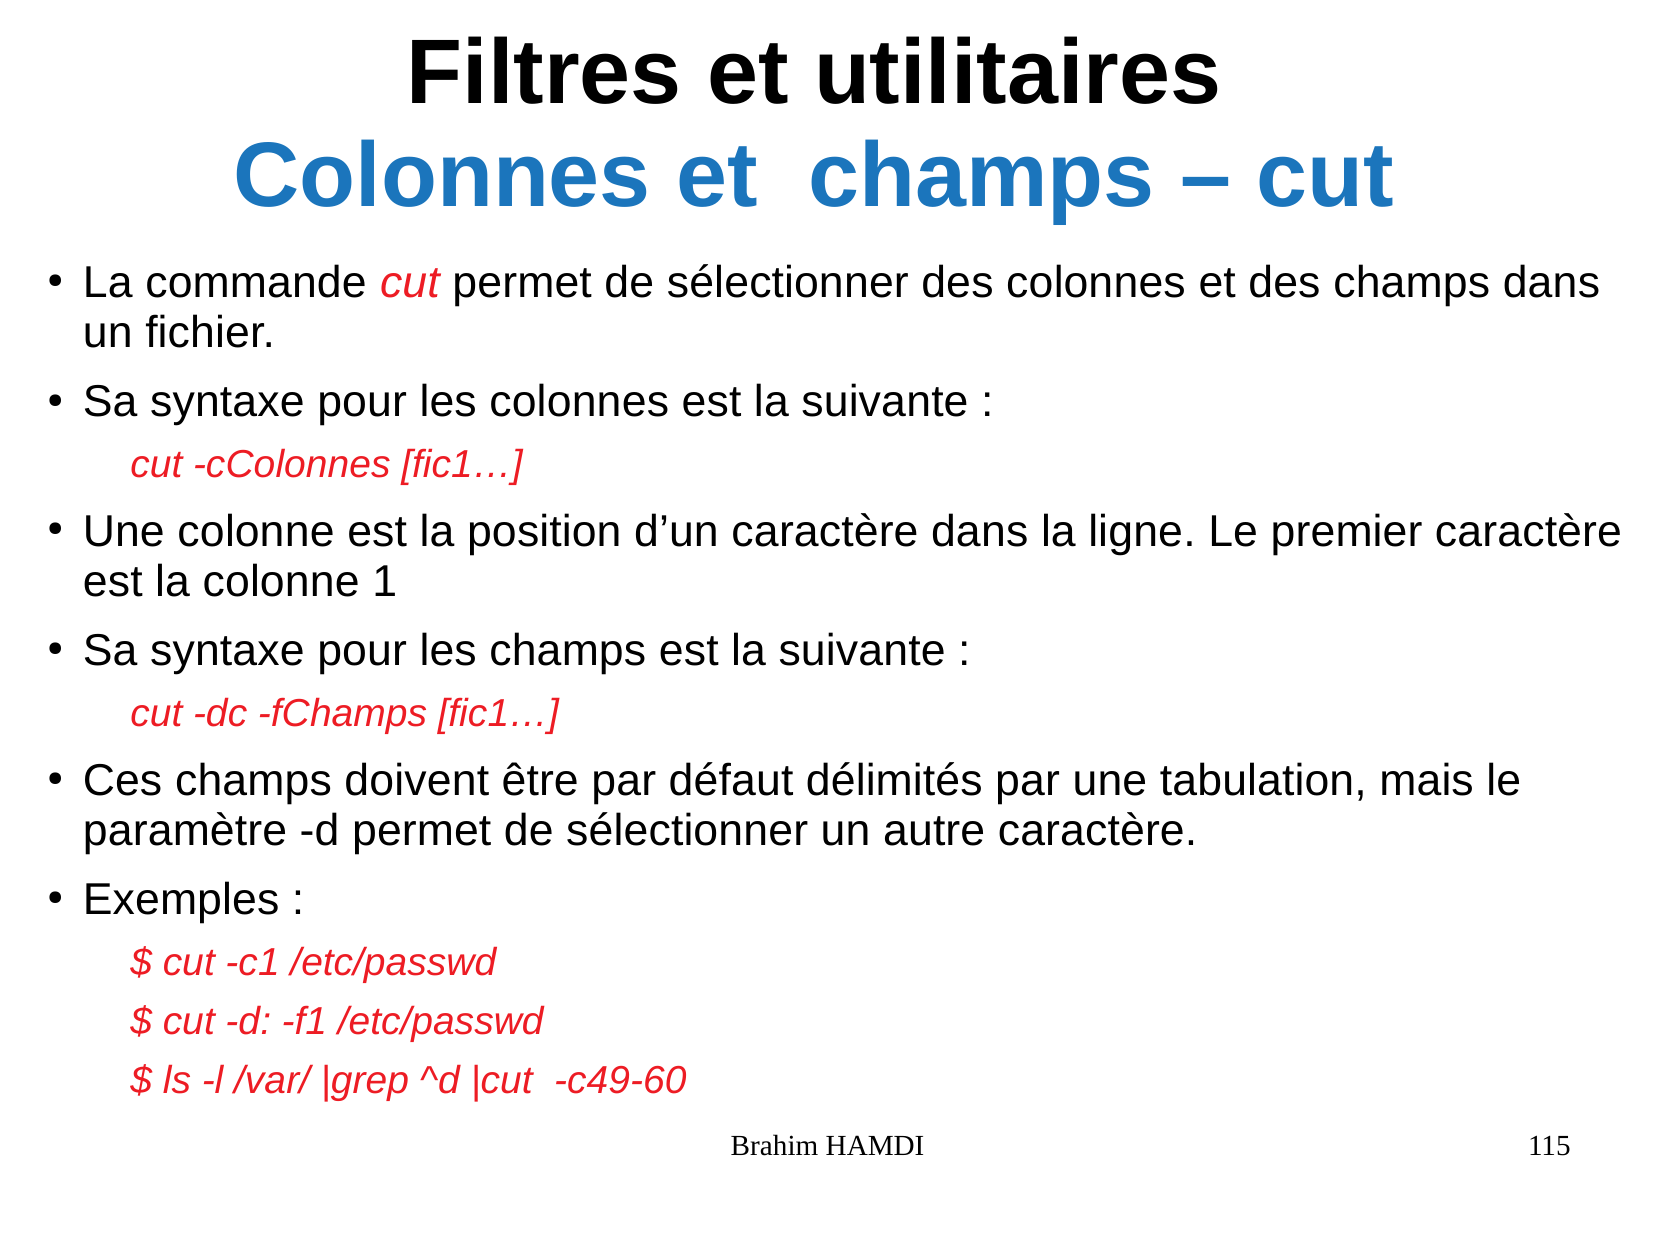

# Filtres et utilitaires Colonnes et champs – cut
La commande cut permet de sélectionner des colonnes et des champs dans un fichier.
Sa syntaxe pour les colonnes est la suivante :
cut -cColonnes [fic1…]
Une colonne est la position d’un caractère dans la ligne. Le premier caractère est la colonne 1
Sa syntaxe pour les champs est la suivante :
cut -dc -fChamps [fic1…]
Ces champs doivent être par défaut délimités par une tabulation, mais le paramètre -d permet de sélectionner un autre caractère.
Exemples :
$ cut -c1 /etc/passwd
$ cut -d: -f1 /etc/passwd
$ ls -l /var/ |grep ^d |cut -c49-60
Brahim HAMDI
115